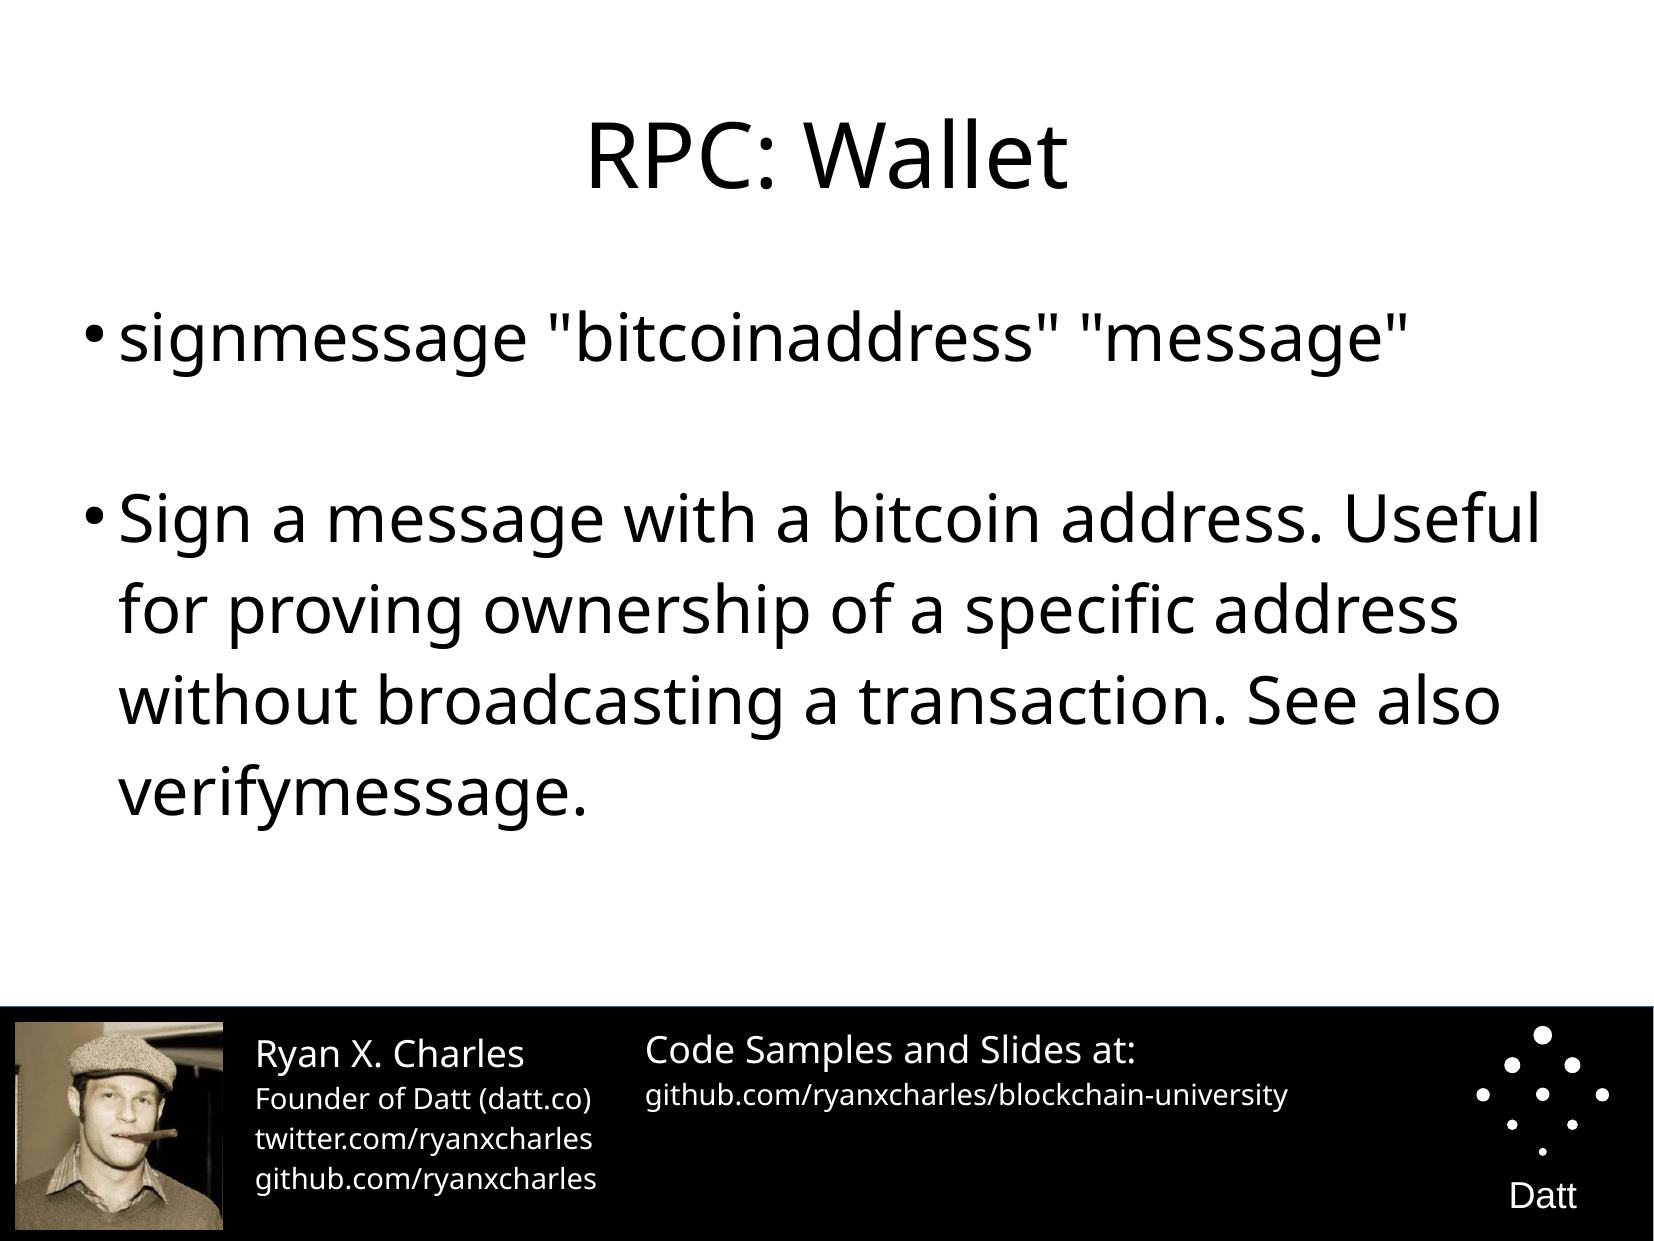

# RPC: Wallet
signmessage "bitcoinaddress" "message"
Sign a message with a bitcoin address. Useful for proving ownership of a specific address without broadcasting a transaction. See also verifymessage.
Code Samples and Slides at:
github.com/ryanxcharles/blockchain-university
Ryan X. Charles
Founder of Datt (datt.co)
twitter.com/ryanxcharles
github.com/ryanxcharles
Datt